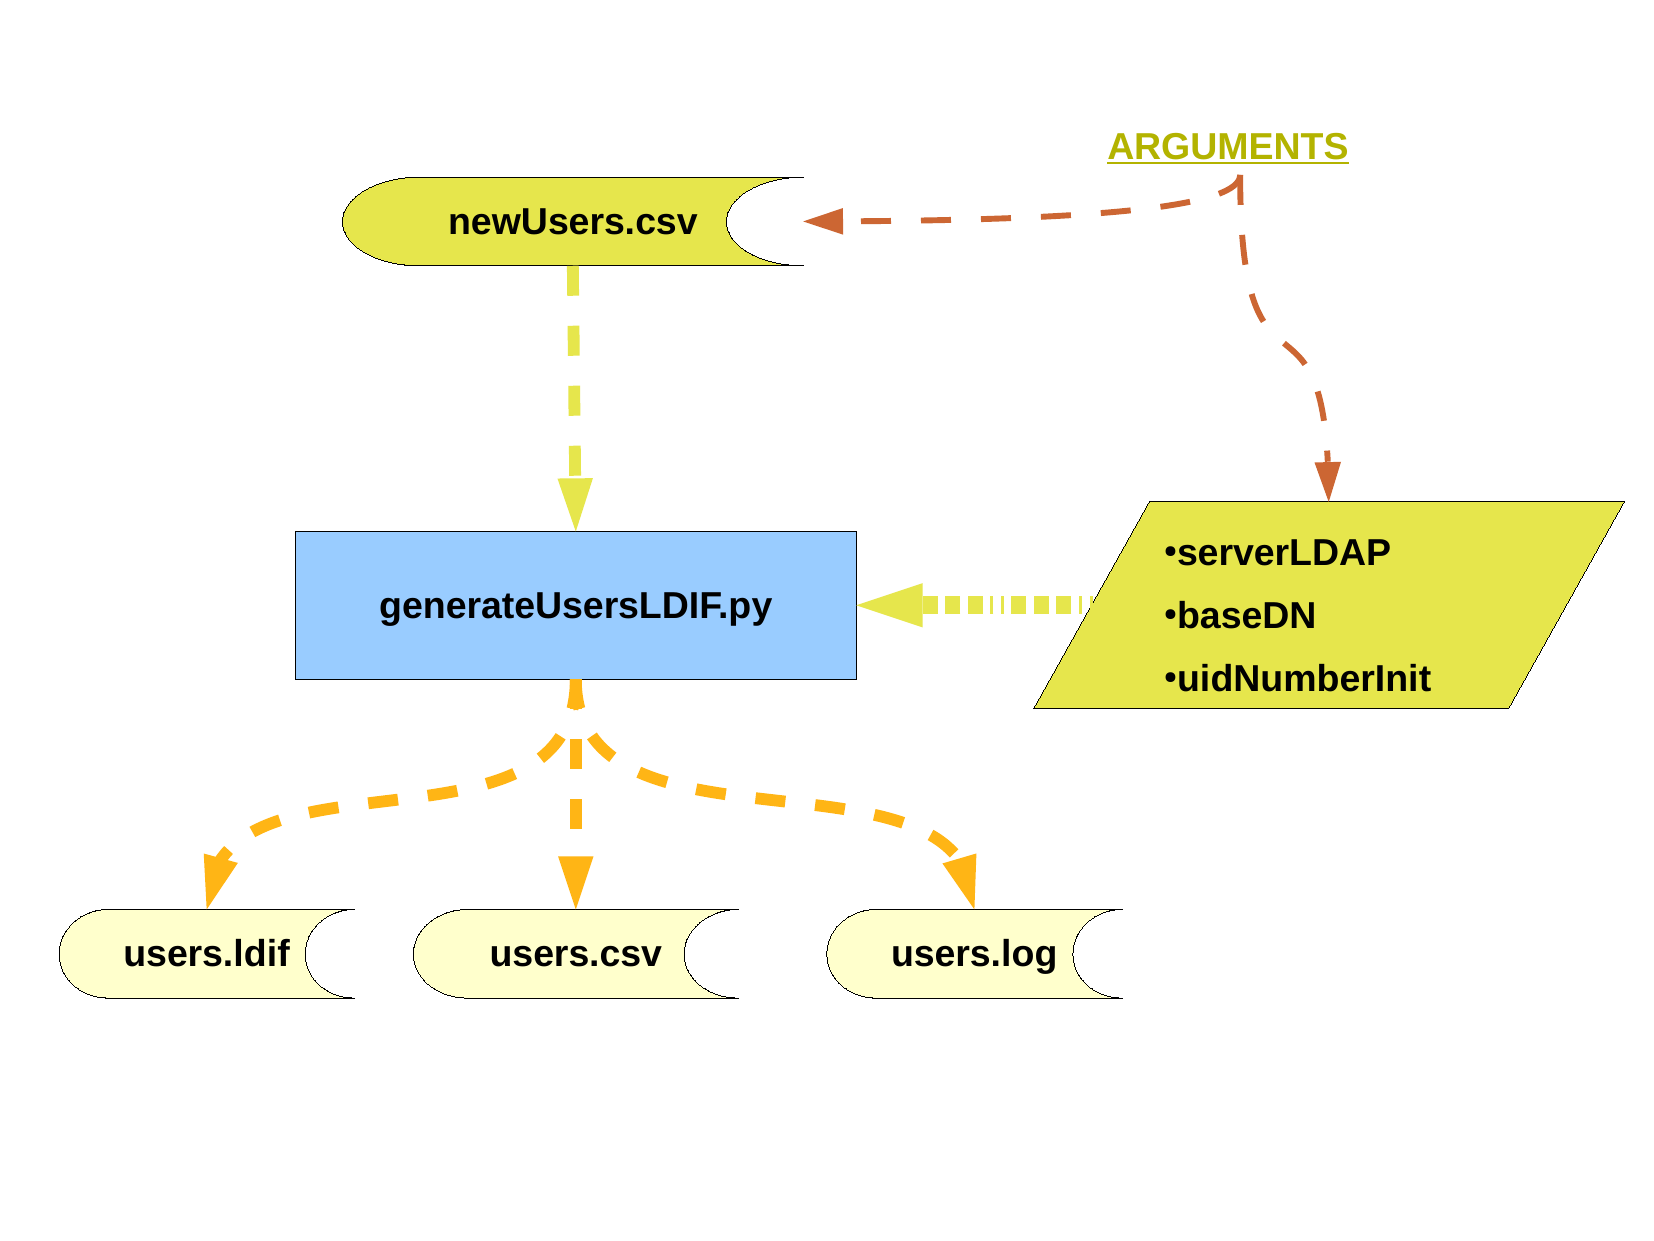

ARGUMENTS
newUsers.csv
serverLDAP
baseDN
uidNumberInit
generateUsersLDIF.py
users.ldif
users.csv
users.log